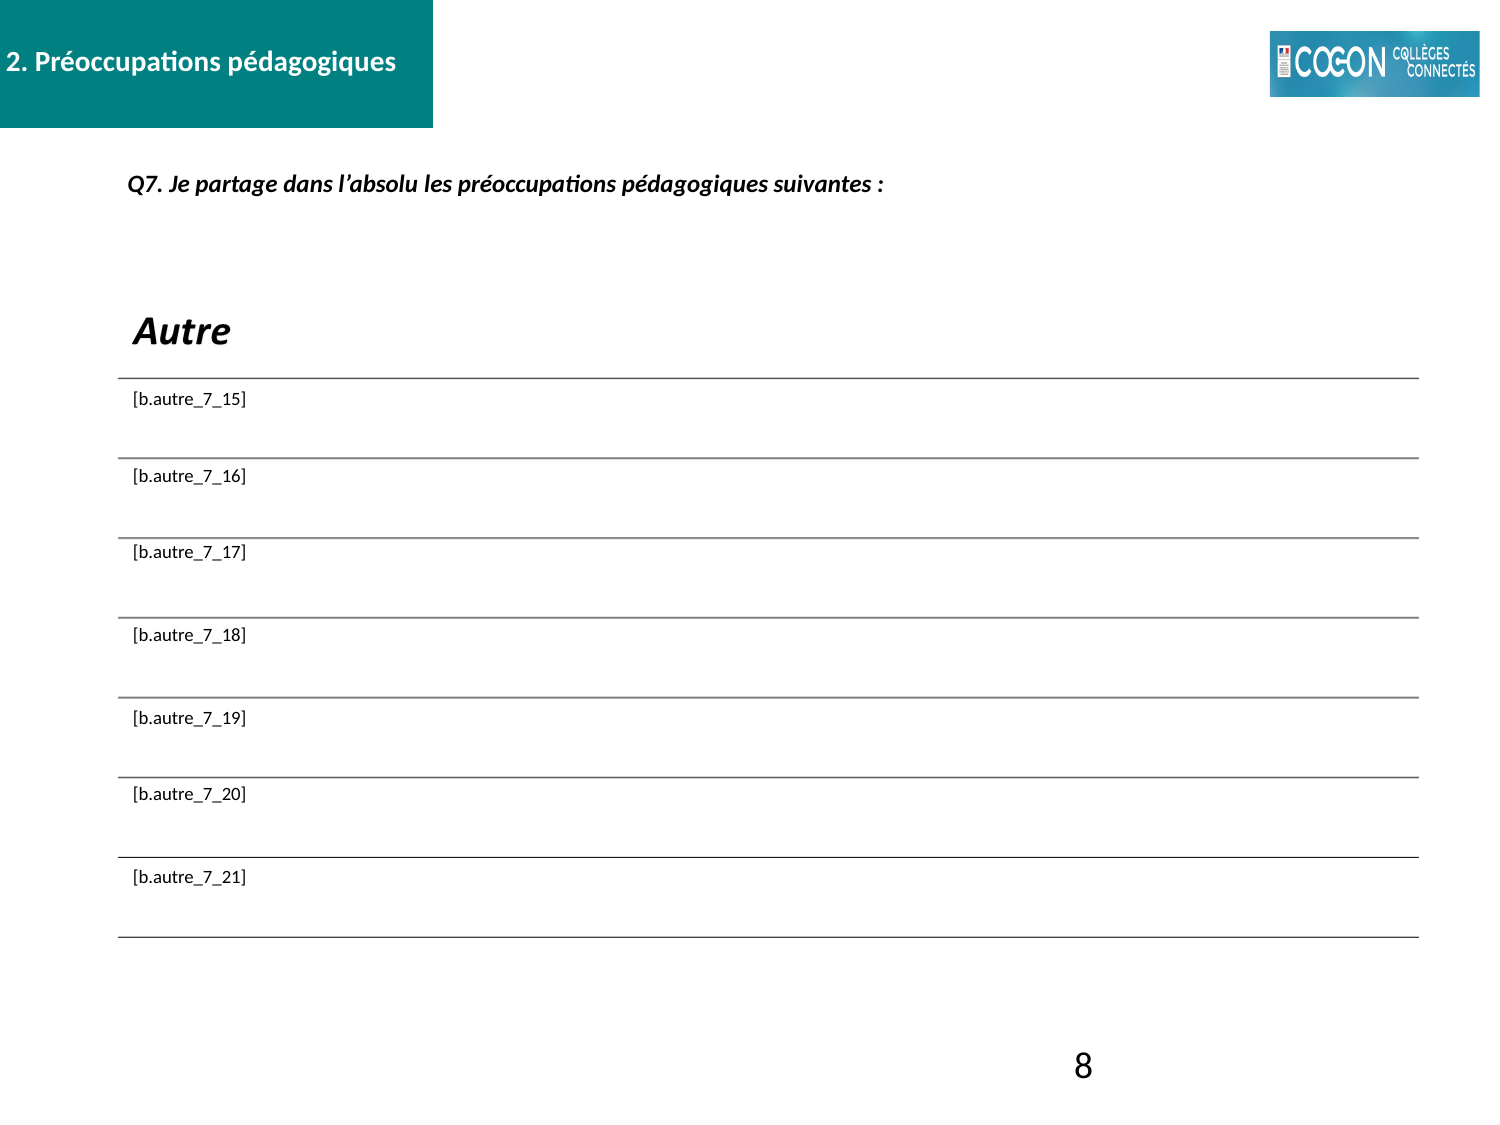

2. Préoccupations pédagogiques
Q7. Je partage dans l’absolu les préoccupations pédagogiques suivantes :
[b.autre_7_15]
[b.autre_7_16]
[b.autre_7_17]
[b.autre_7_18]
[b.autre_7_19]
[b.autre_7_20]
[b.autre_7_21]